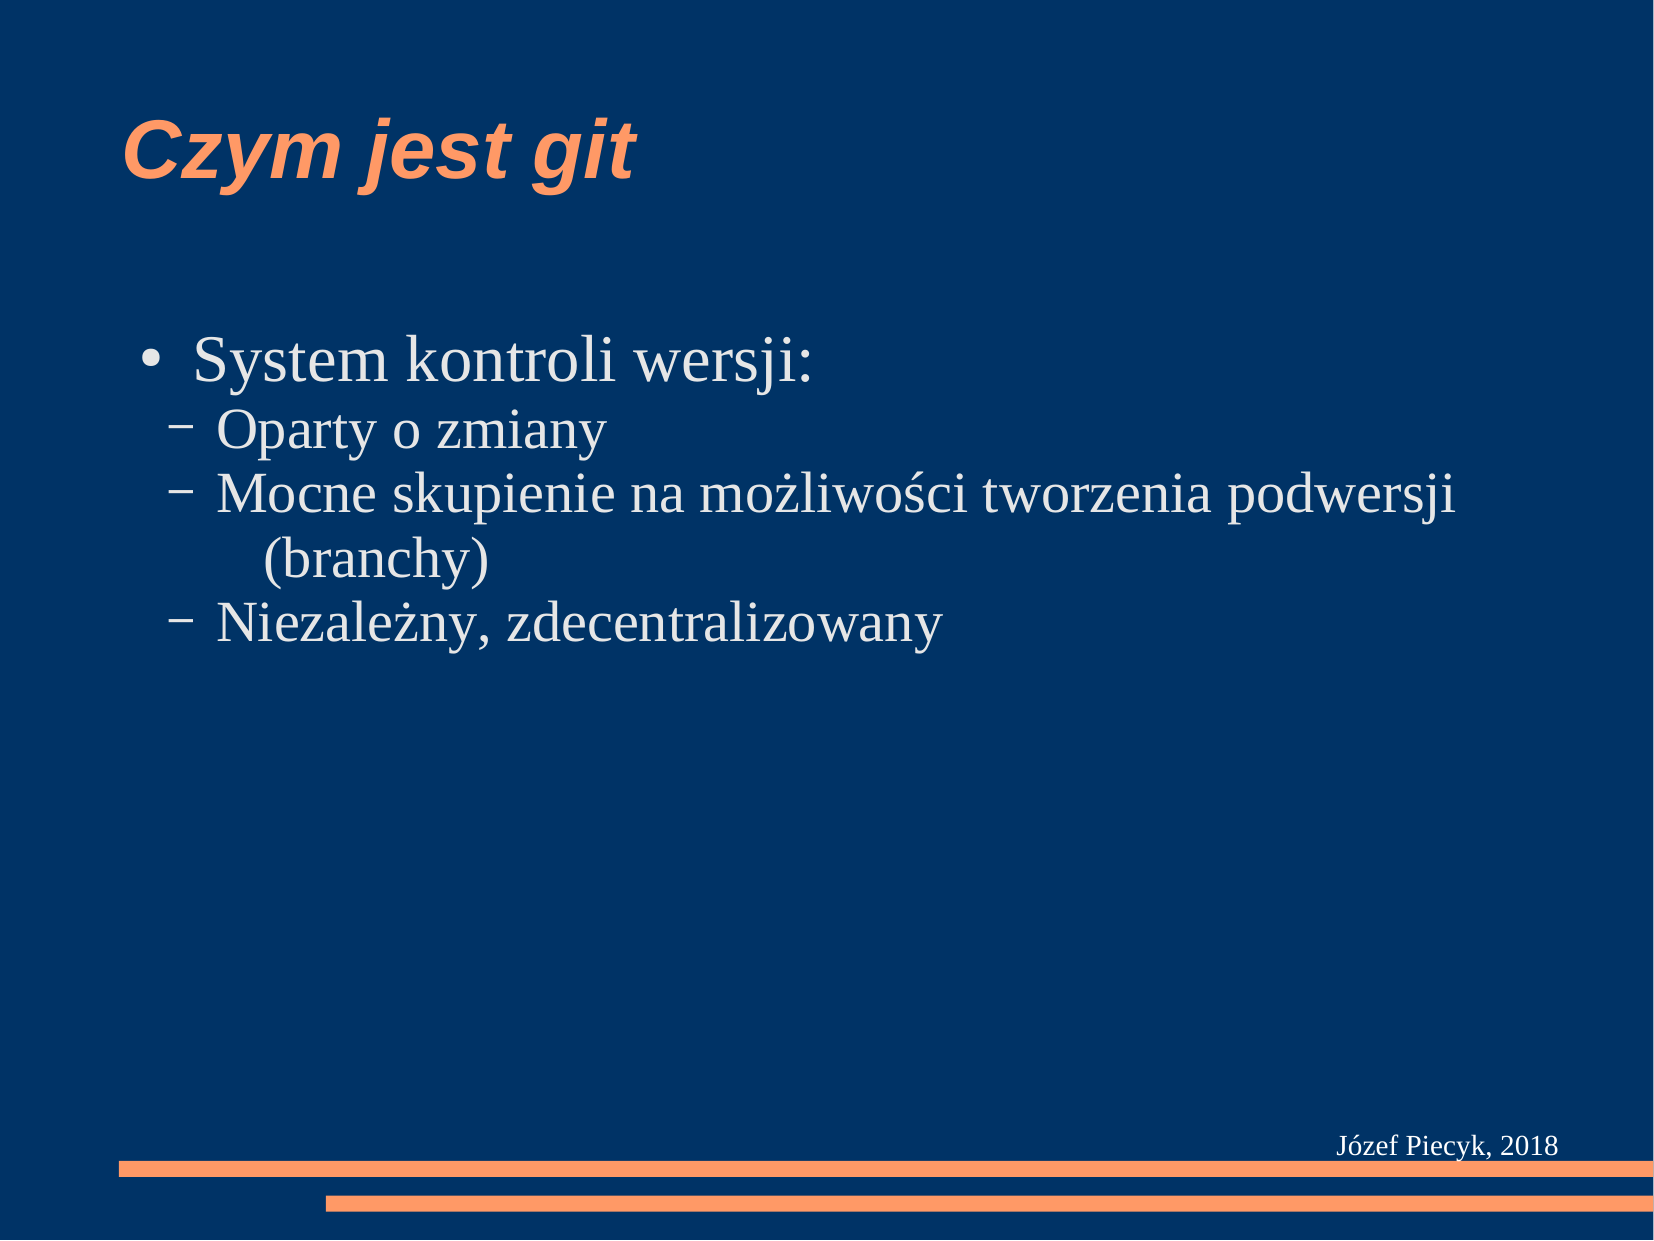

# Czym jest git
System kontroli wersji:
Oparty o zmiany
Mocne skupienie na możliwości tworzenia podwersji (branchy)
Niezależny, zdecentralizowany